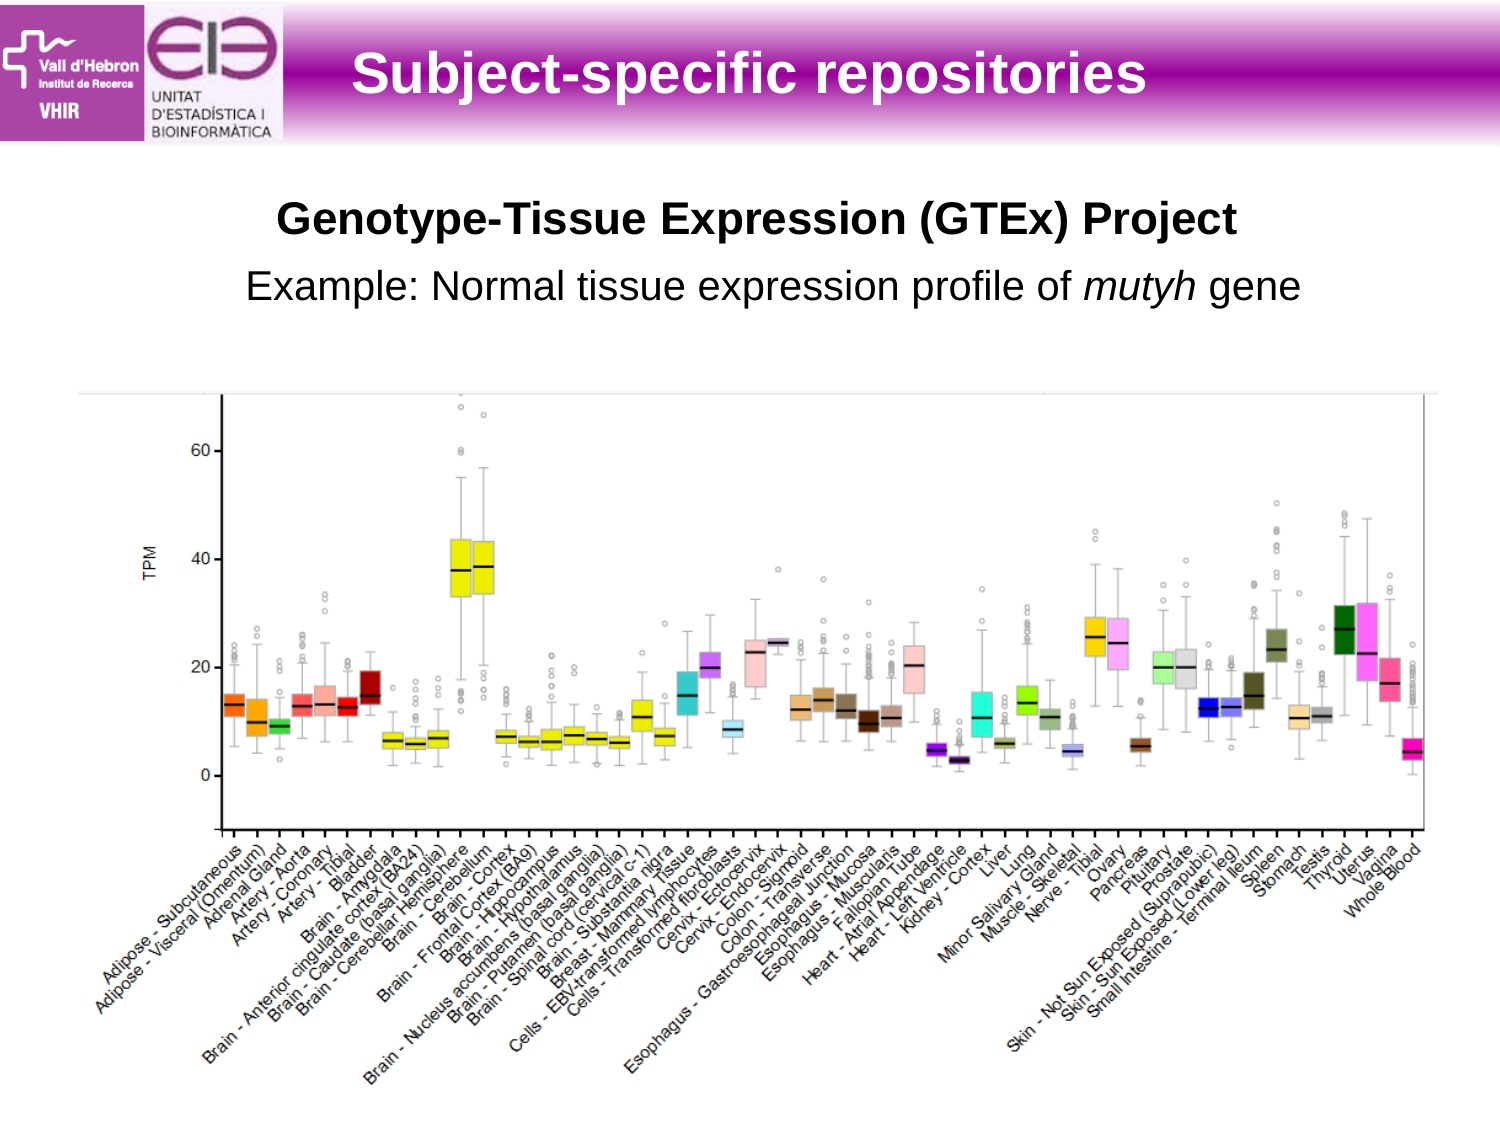

Subject-specific repositories
Genotype-Tissue Expression (GTEx) Project
Example: Normal tissue expression profile of mutyh gene